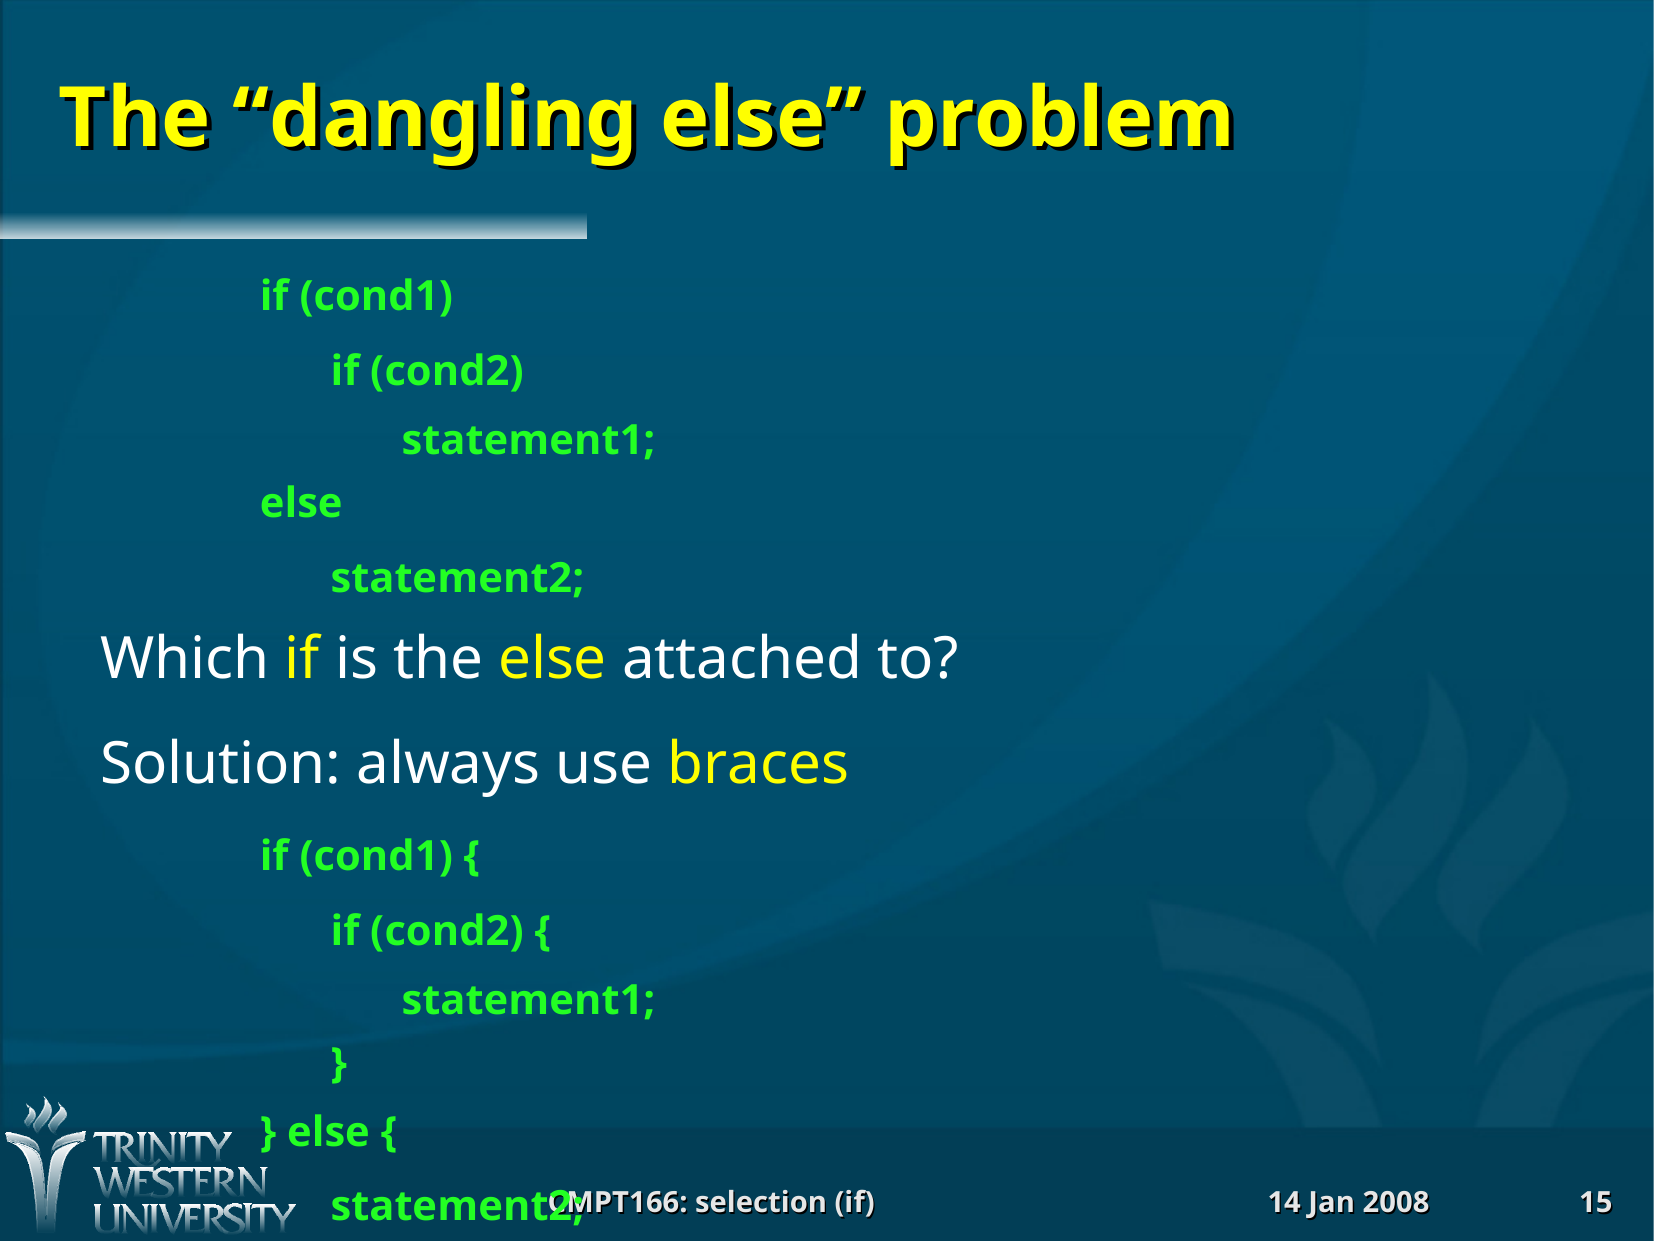

# The “dangling else” problem
if (cond1)
if (cond2)
statement1;
else
statement2;
Which if is the else attached to?
Solution: always use braces
if (cond1) {
if (cond2) {
statement1;
}
} else {
statement2;
}
CMPT166: selection (if)
14 Jan 2008
15